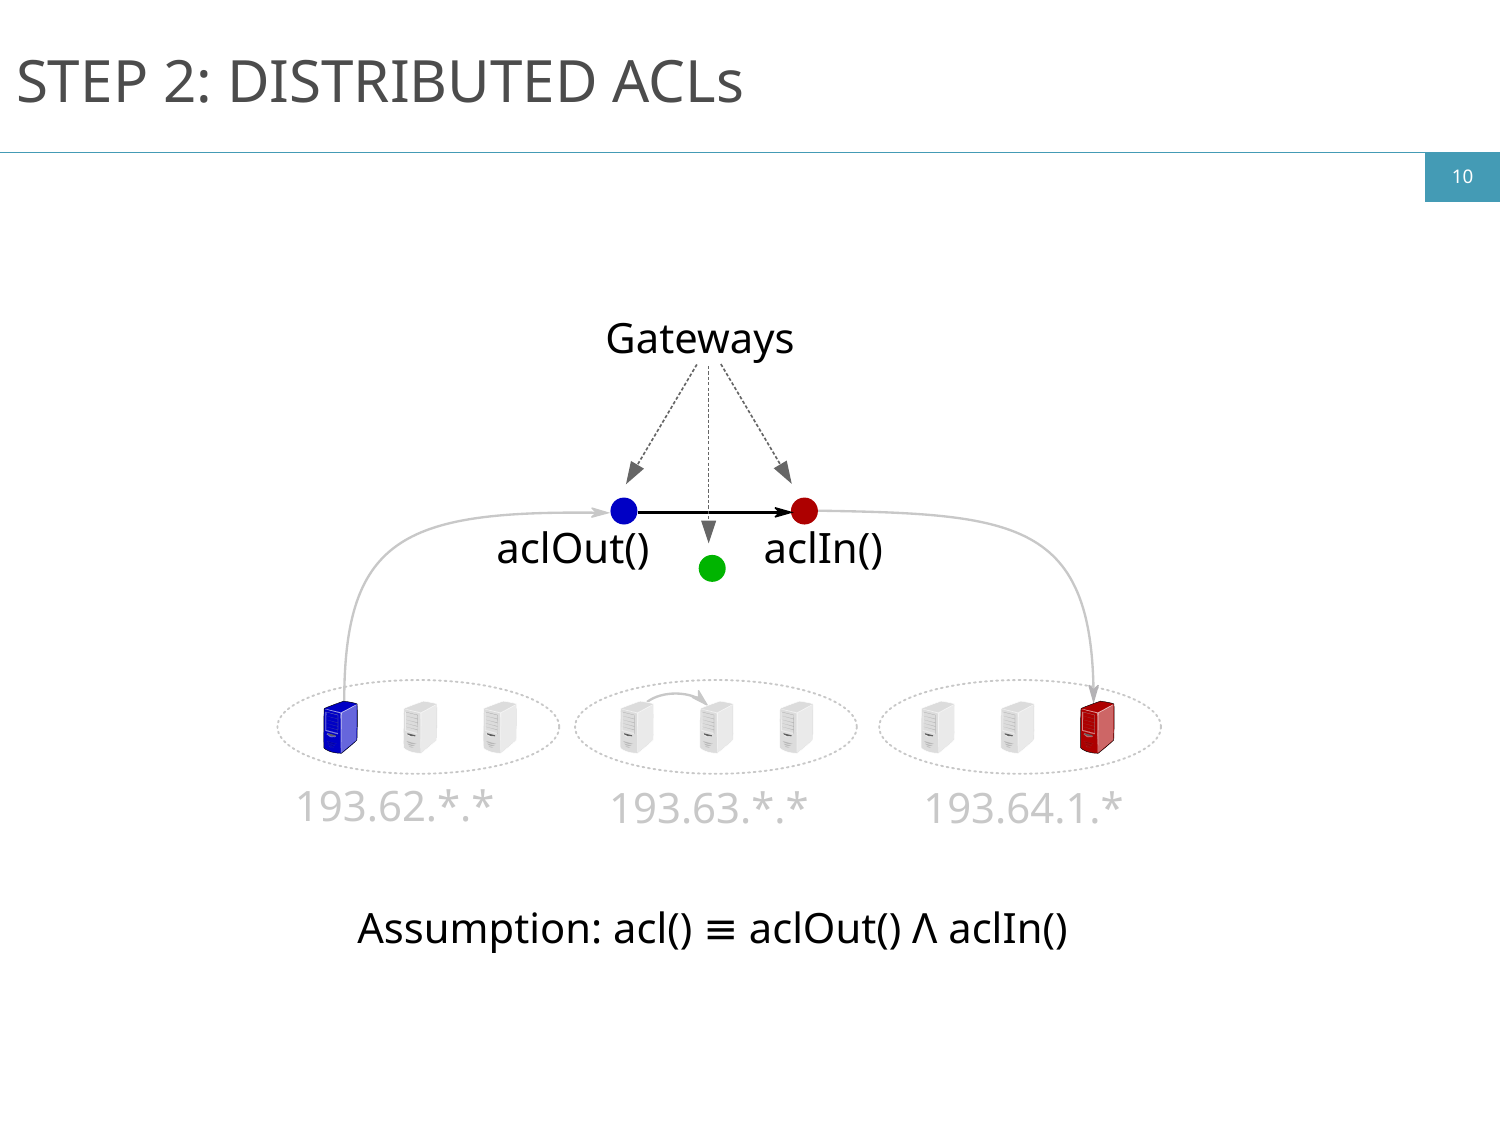

# STEP 2: DISTRIBUTED ACLs
Gateways
Assumption: acl() ≡ aclOut() Λ aclIn()